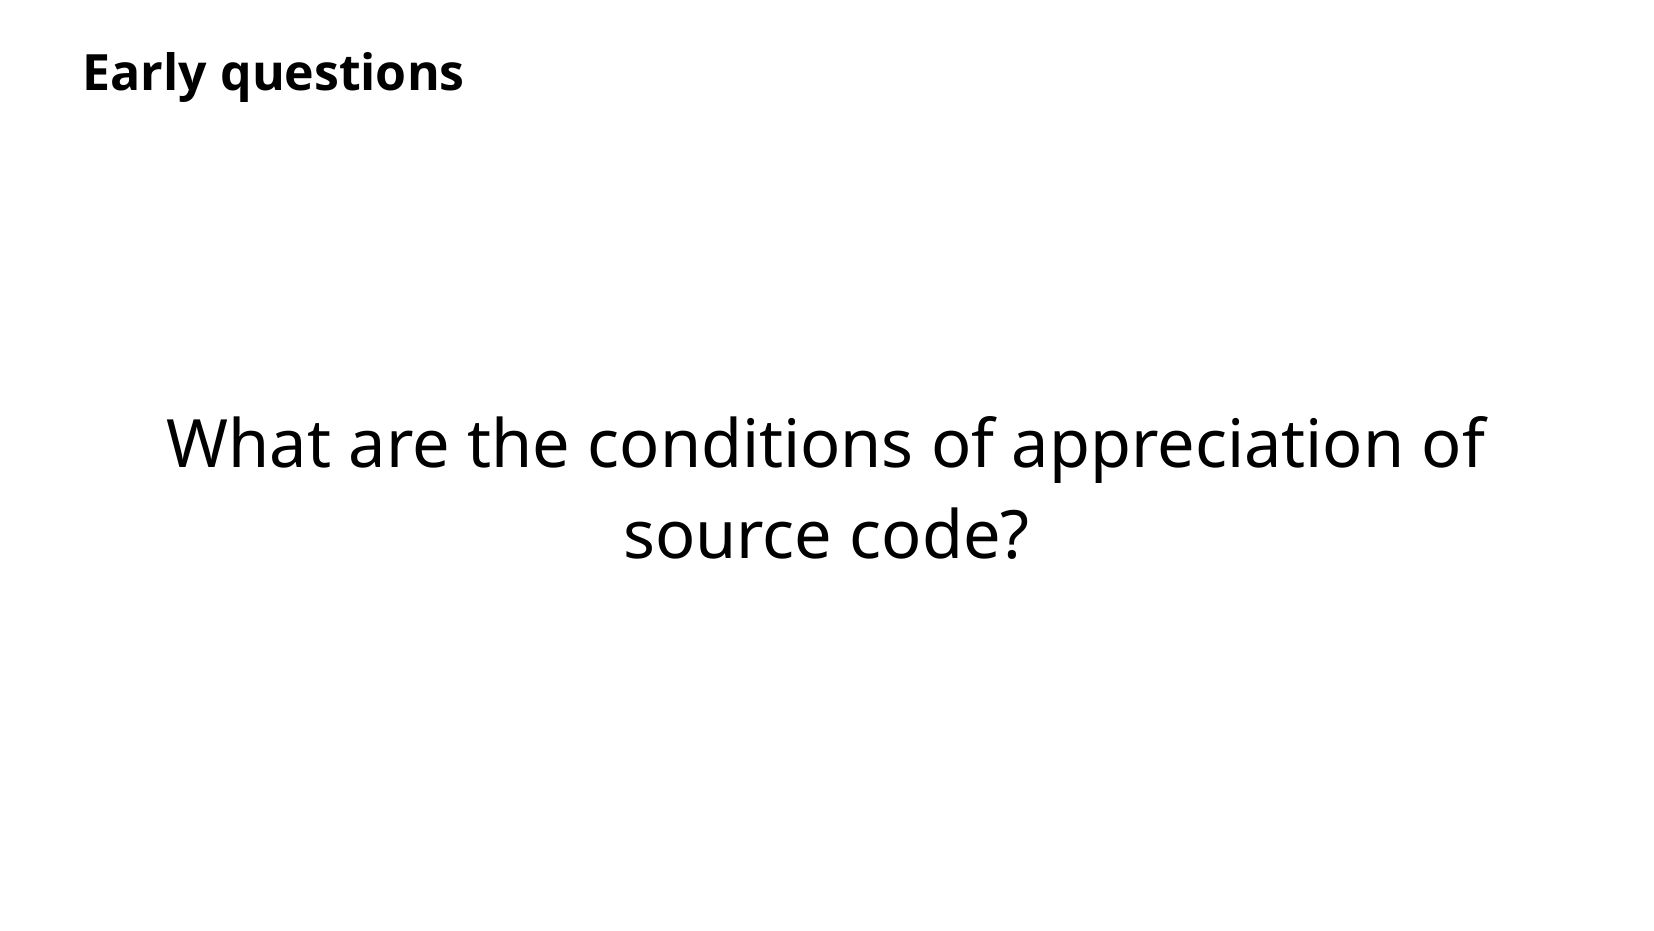

# Early questions
What are the conditions of appreciation of source code?